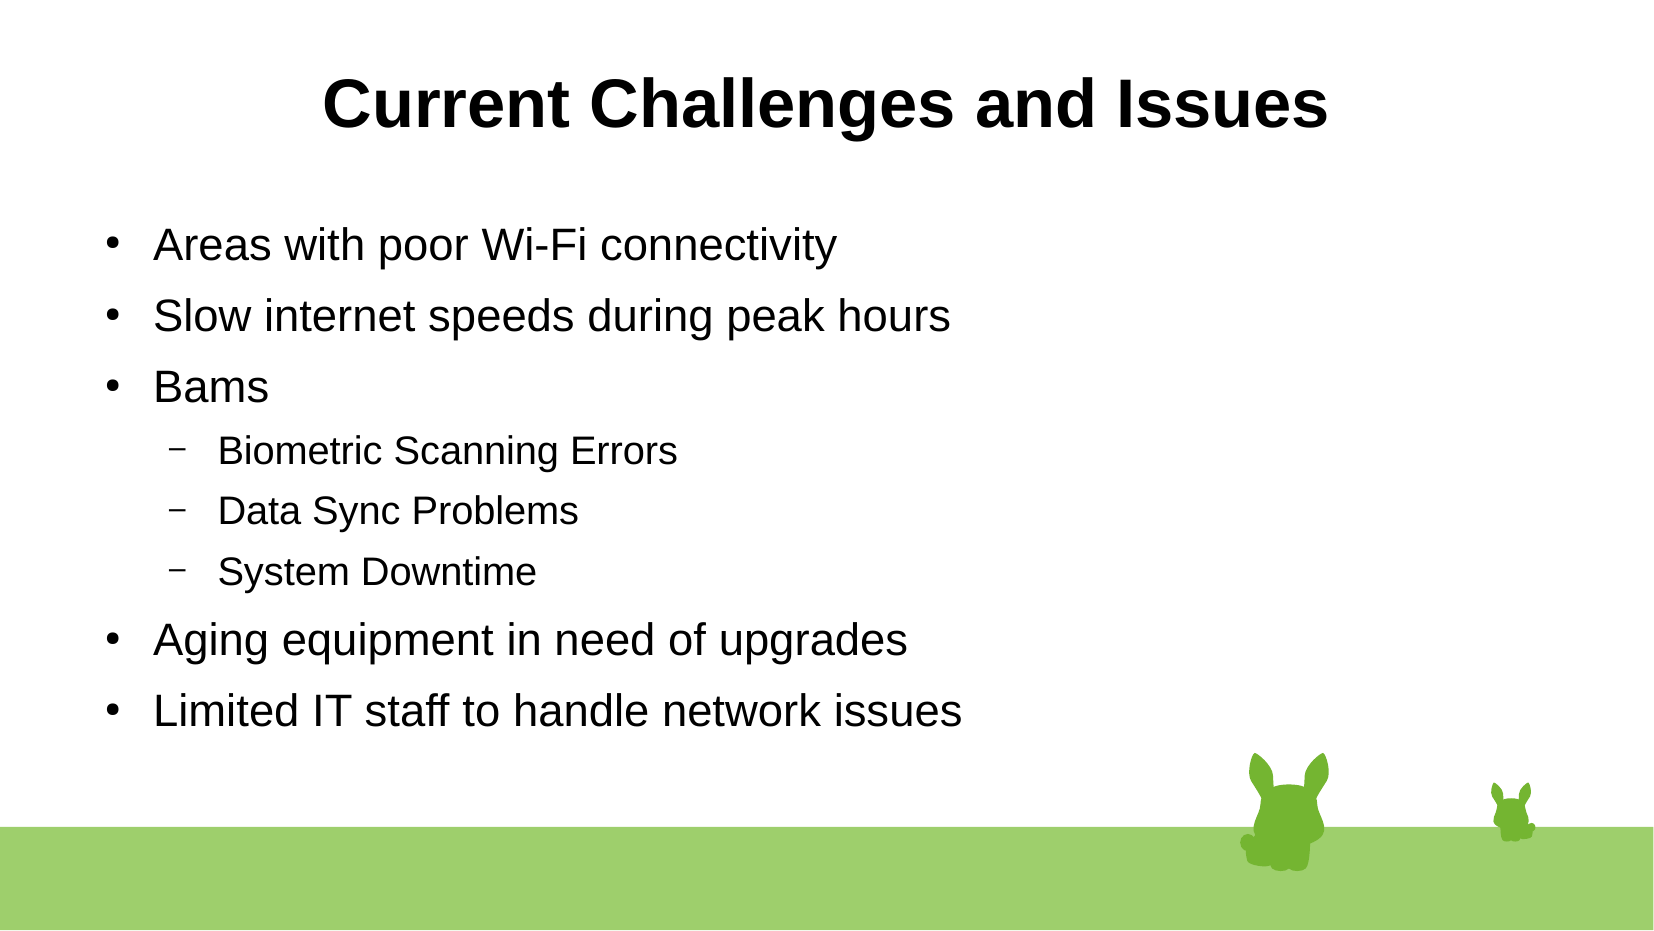

# Current Challenges and Issues
Areas with poor Wi-Fi connectivity
Slow internet speeds during peak hours
Bams
Biometric Scanning Errors
Data Sync Problems
System Downtime
Aging equipment in need of upgrades
Limited IT staff to handle network issues